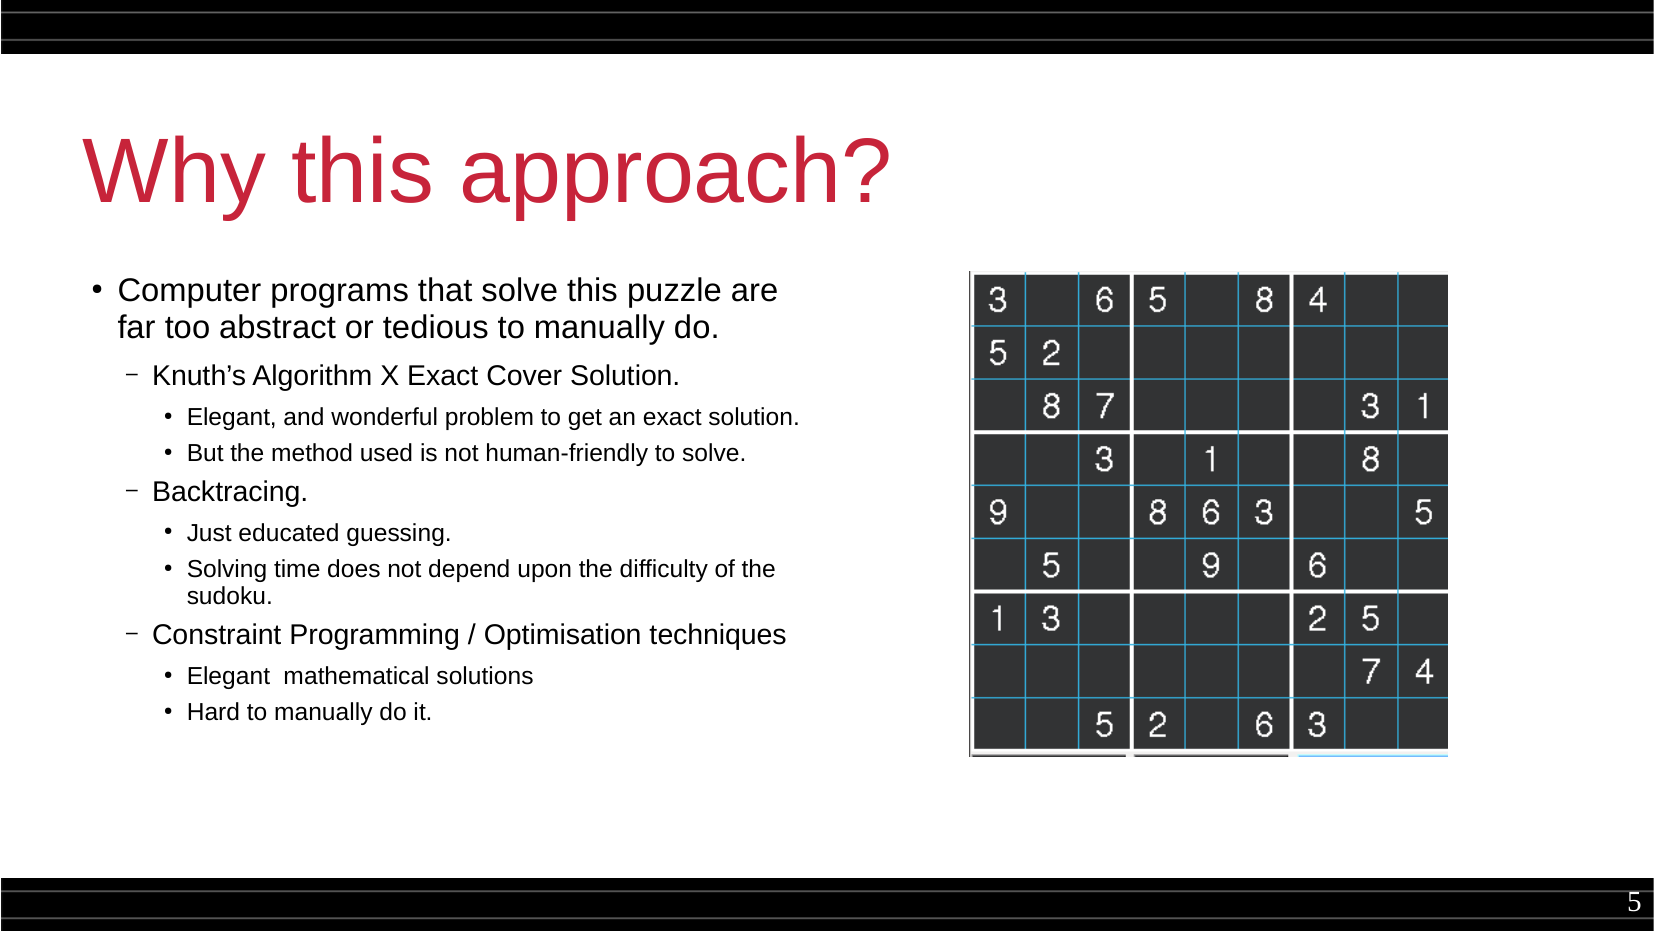

# Why this approach?
Computer programs that solve this puzzle are far too abstract or tedious to manually do.
Knuth’s Algorithm X Exact Cover Solution.
Elegant, and wonderful problem to get an exact solution.
But the method used is not human-friendly to solve.
Backtracing.
Just educated guessing.
Solving time does not depend upon the difficulty of the sudoku.
Constraint Programming / Optimisation techniques
Elegant mathematical solutions
Hard to manually do it.